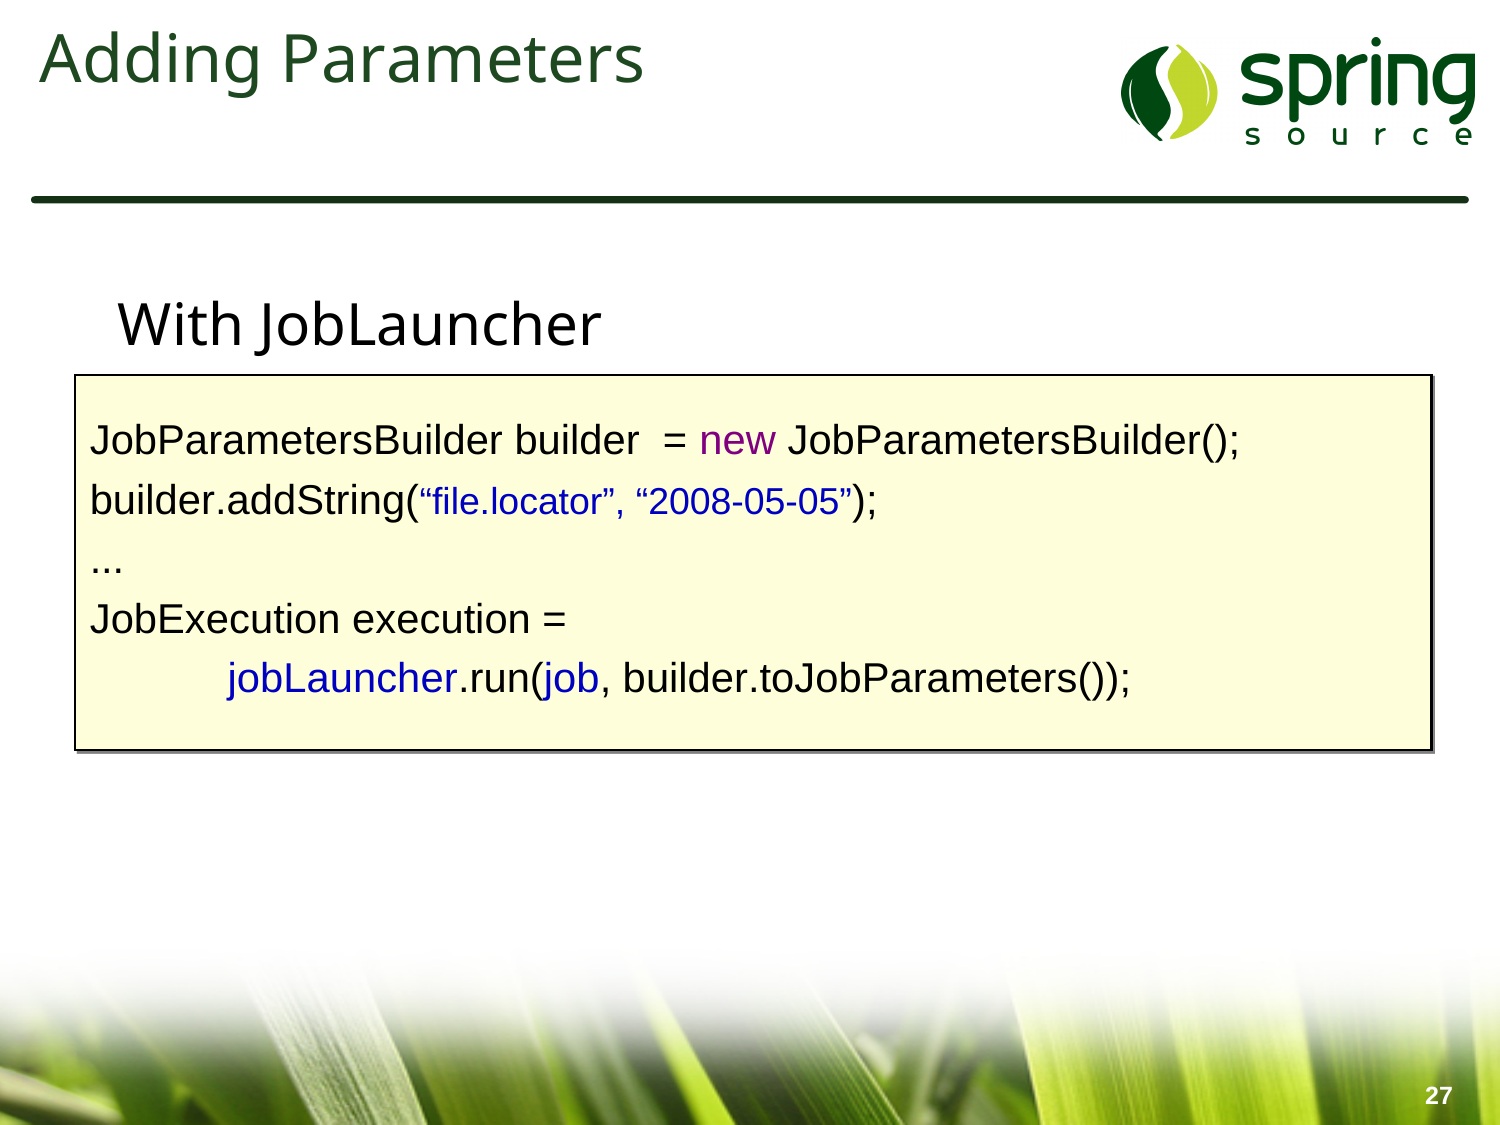

# Adding Parameters
With JobLauncher
JobParametersBuilder builder = new JobParametersBuilder();
builder.addString(“file.locator”, “2008-05-05”);
...
JobExecution execution =
 jobLauncher.run(job, builder.toJobParameters());